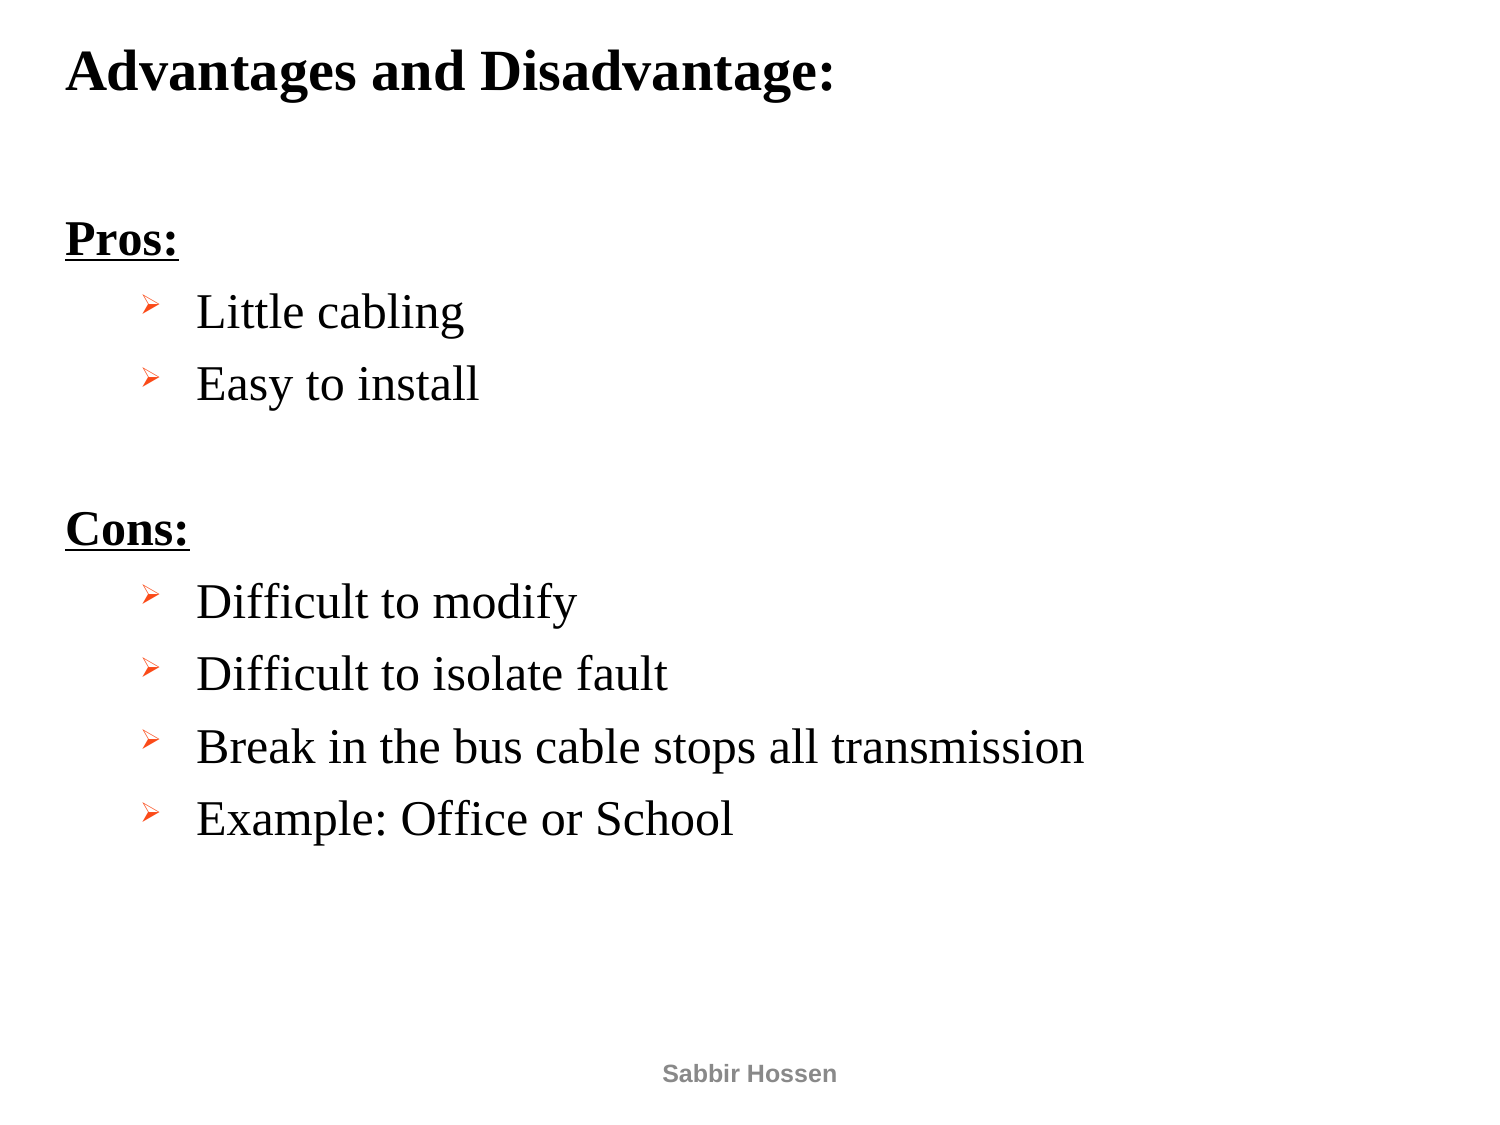

# Advantages and Disadvantage:
Pros:
Little cabling
Easy to install
Cons:
Difficult to modify
Difficult to isolate fault
Break in the bus cable stops all transmission
Example: Office or School
Sabbir Hossen